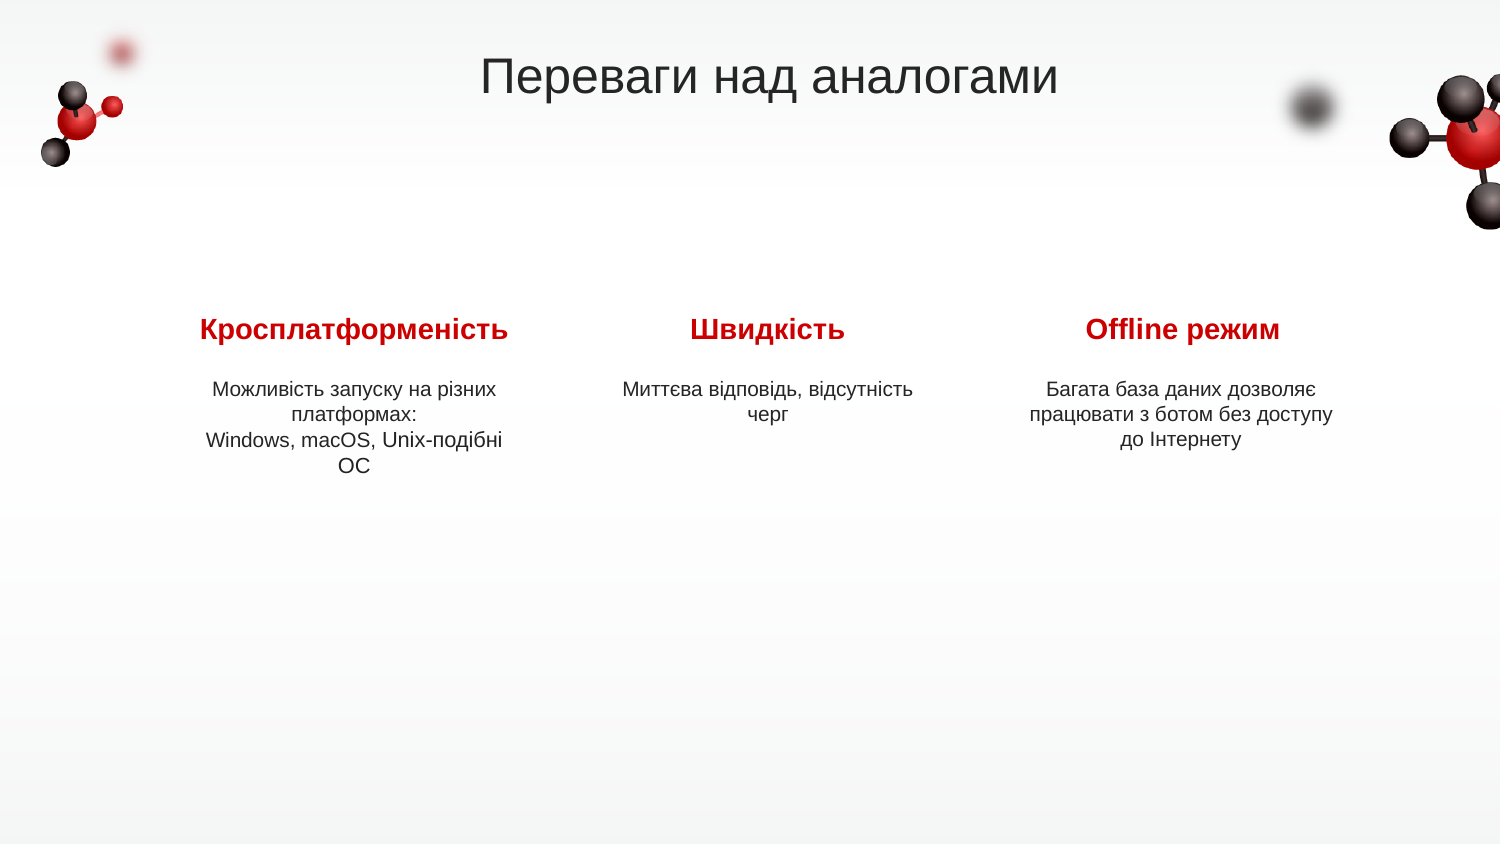

Переваги над аналогами
# Кросплатформеність
Швидкість
Offline режим
Можливість запуску на різних платформах:
Windows, macOS, Unix-подібні ОС
Миттєва відповідь, відсутність черг
Багата база даних дозволяє працювати з ботом без доступу до Інтернету